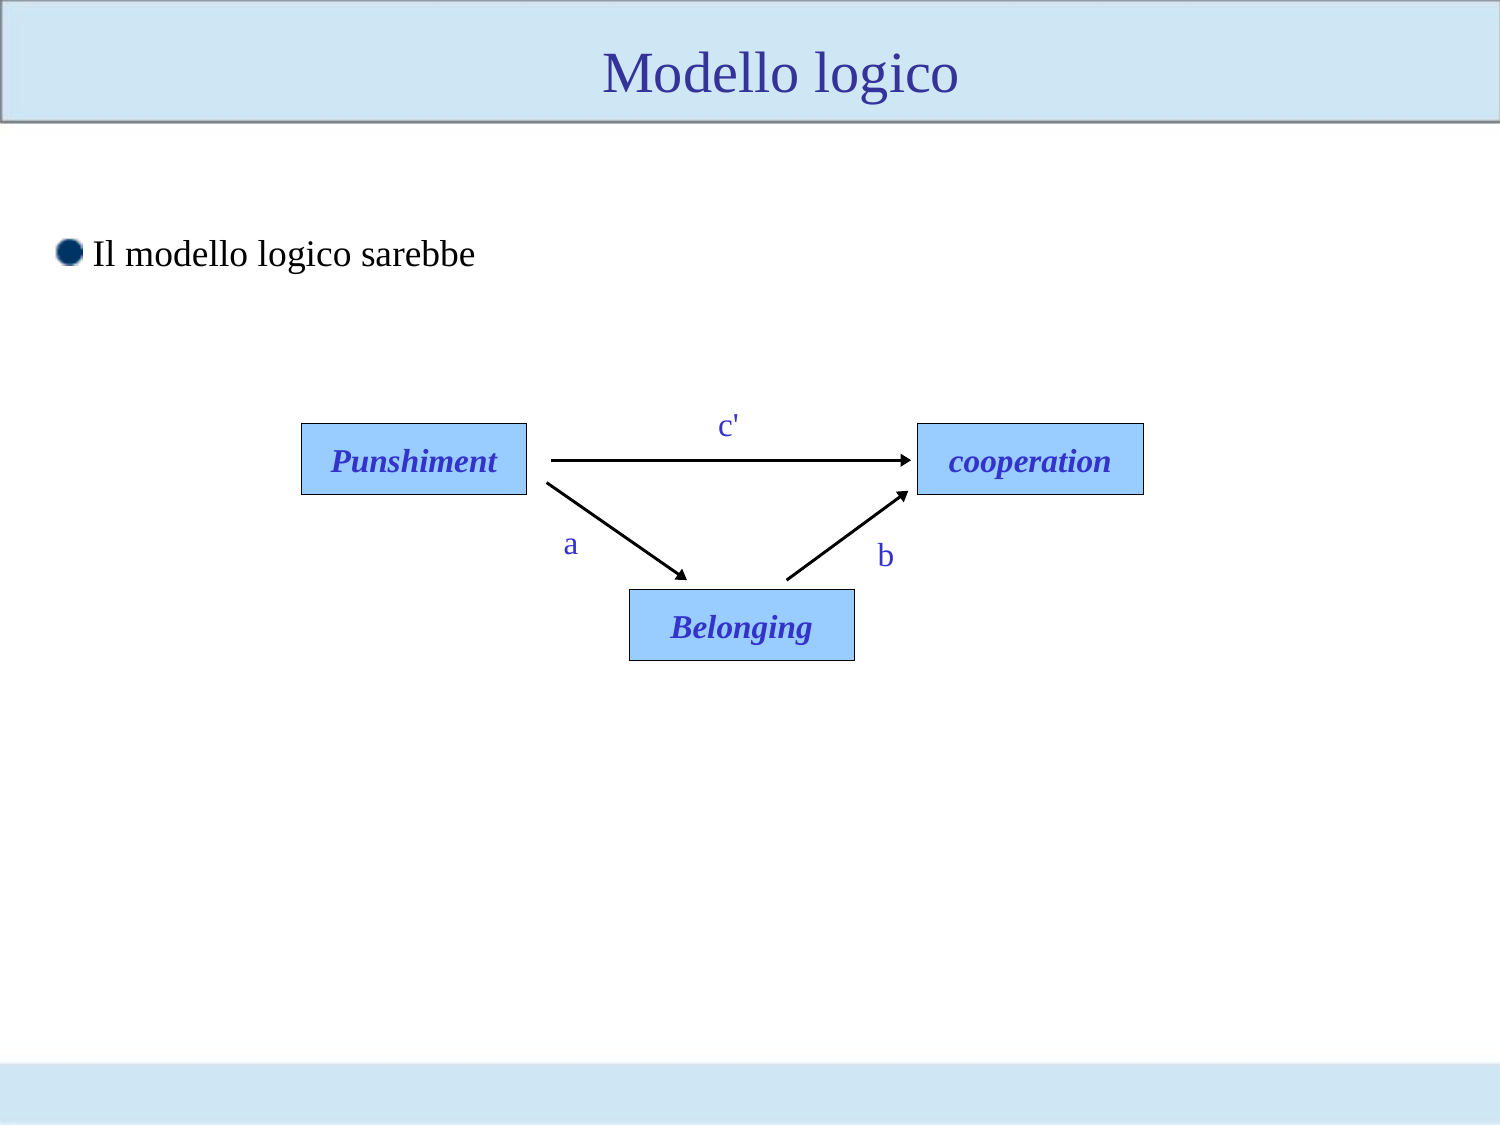

# Modello logico
 Il modello logico sarebbe
c'
Punshiment
cooperation
a
b
Belonging